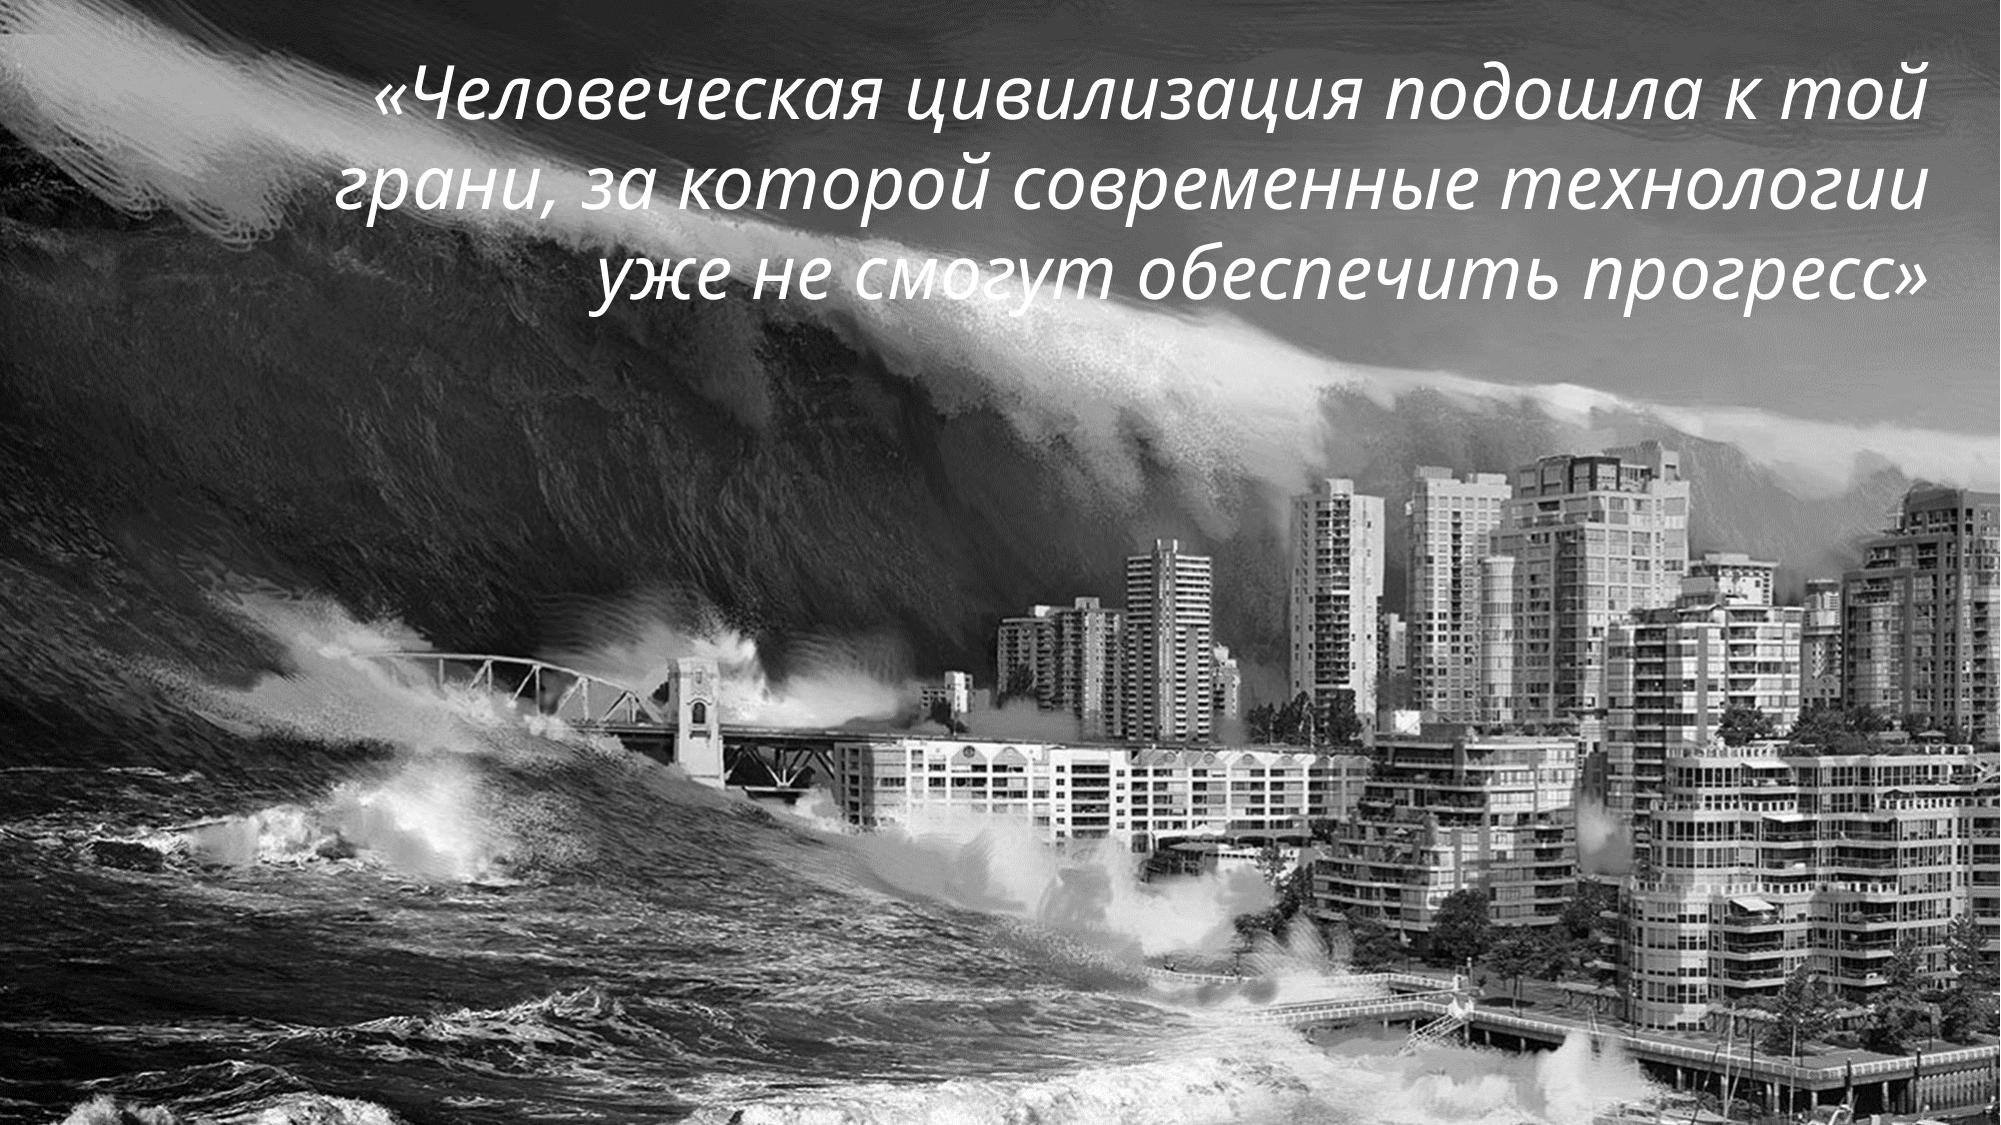

«Человеческая цивилизация подошла к той грани, за которой современные технологии уже не смогут обеспечить прогресс»